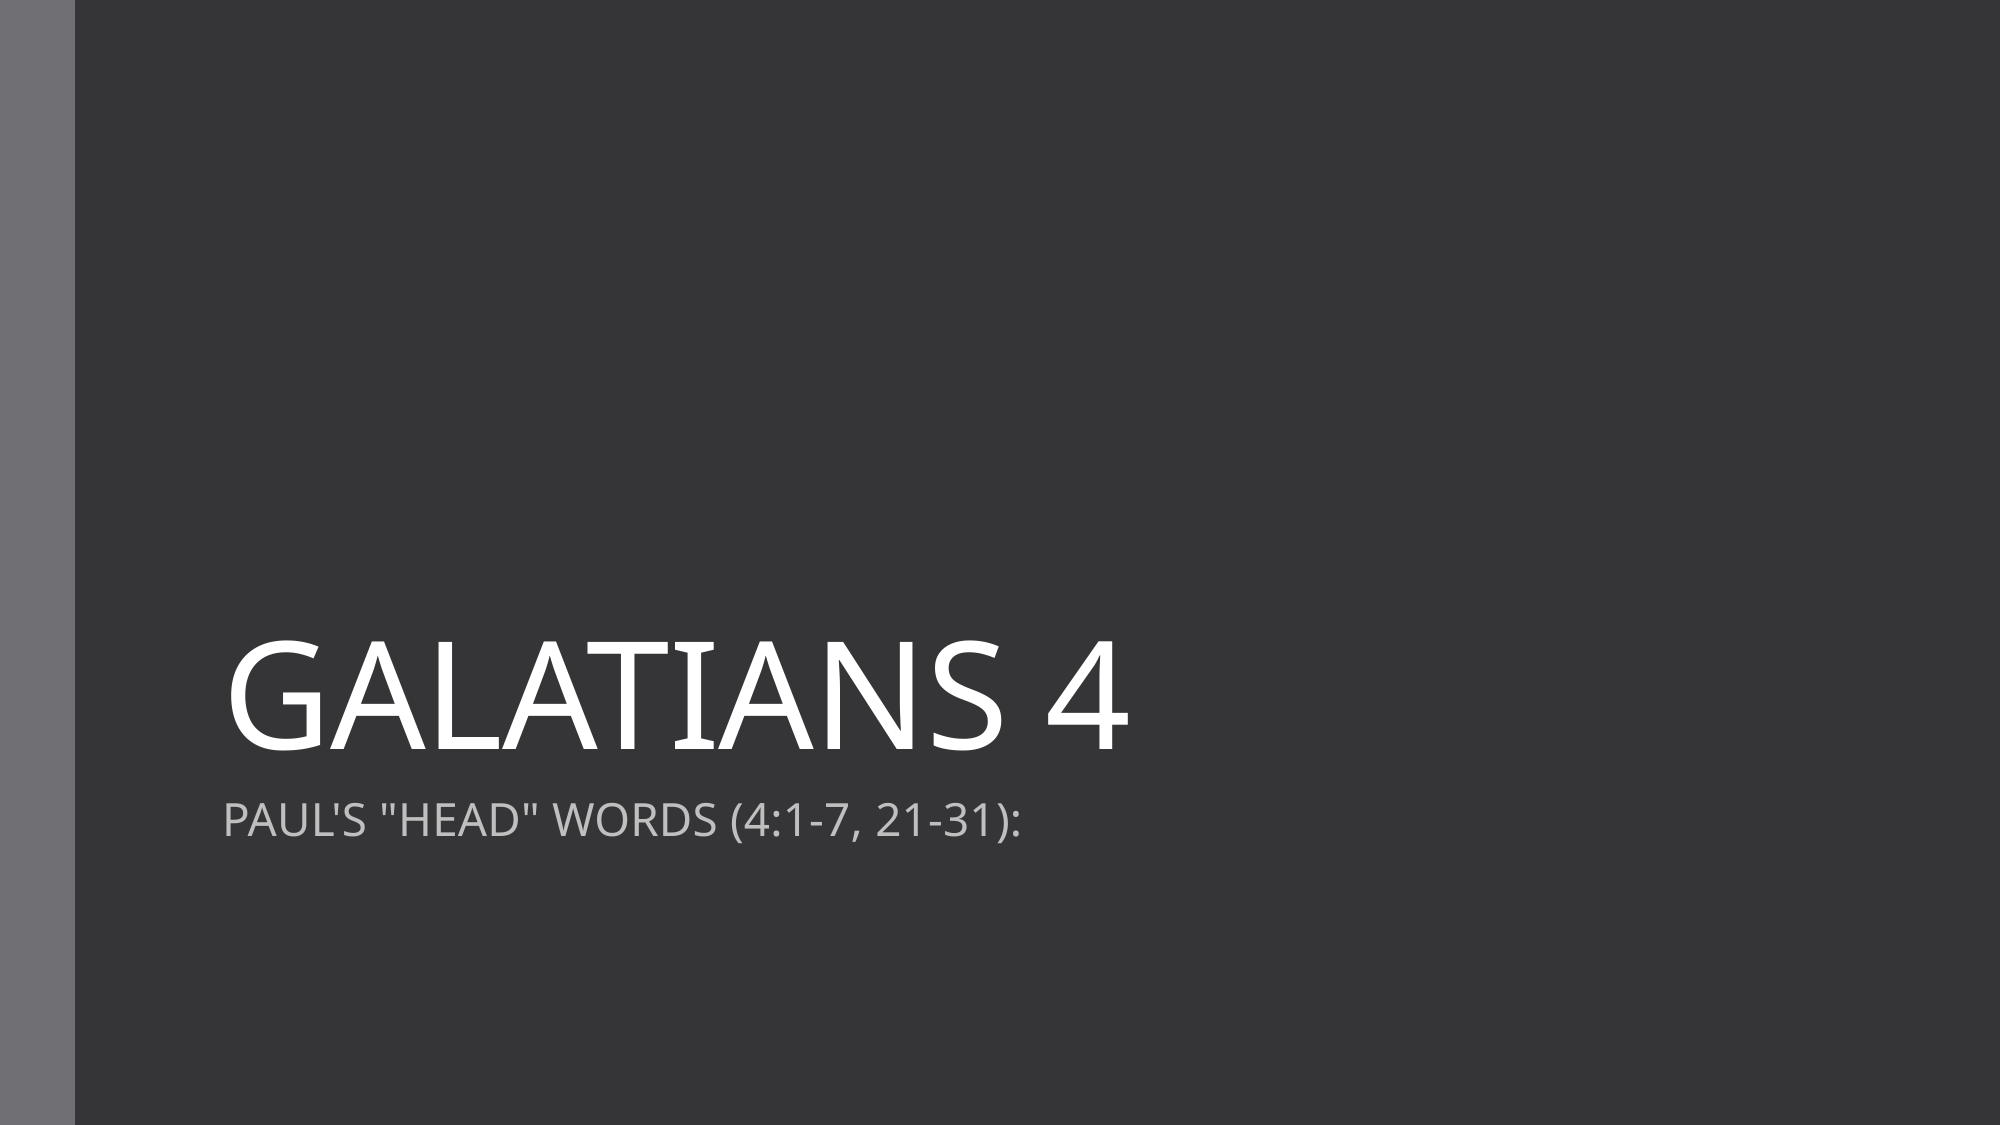

# GALATIANS 4
PAUL'S "HEAD" WORDS (4:1-7, 21-31):